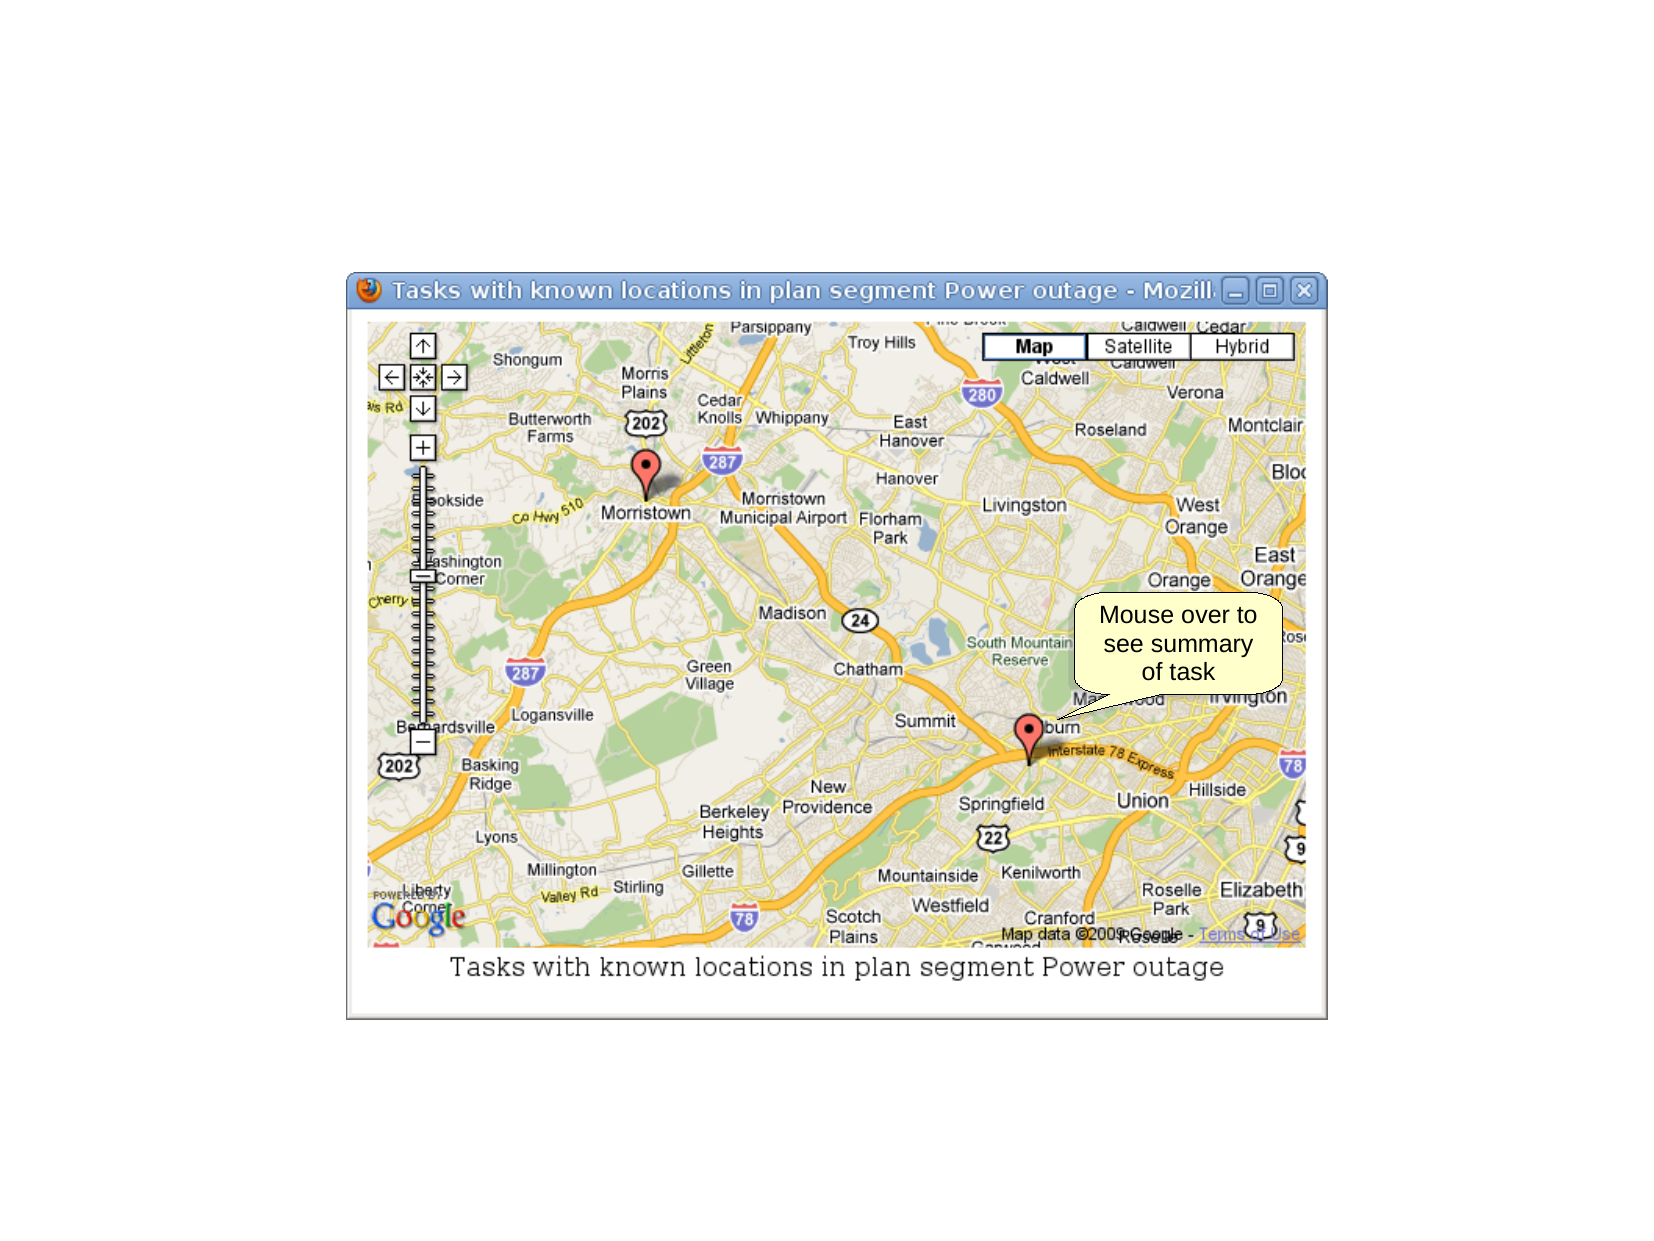

Mouse over to see summary of task